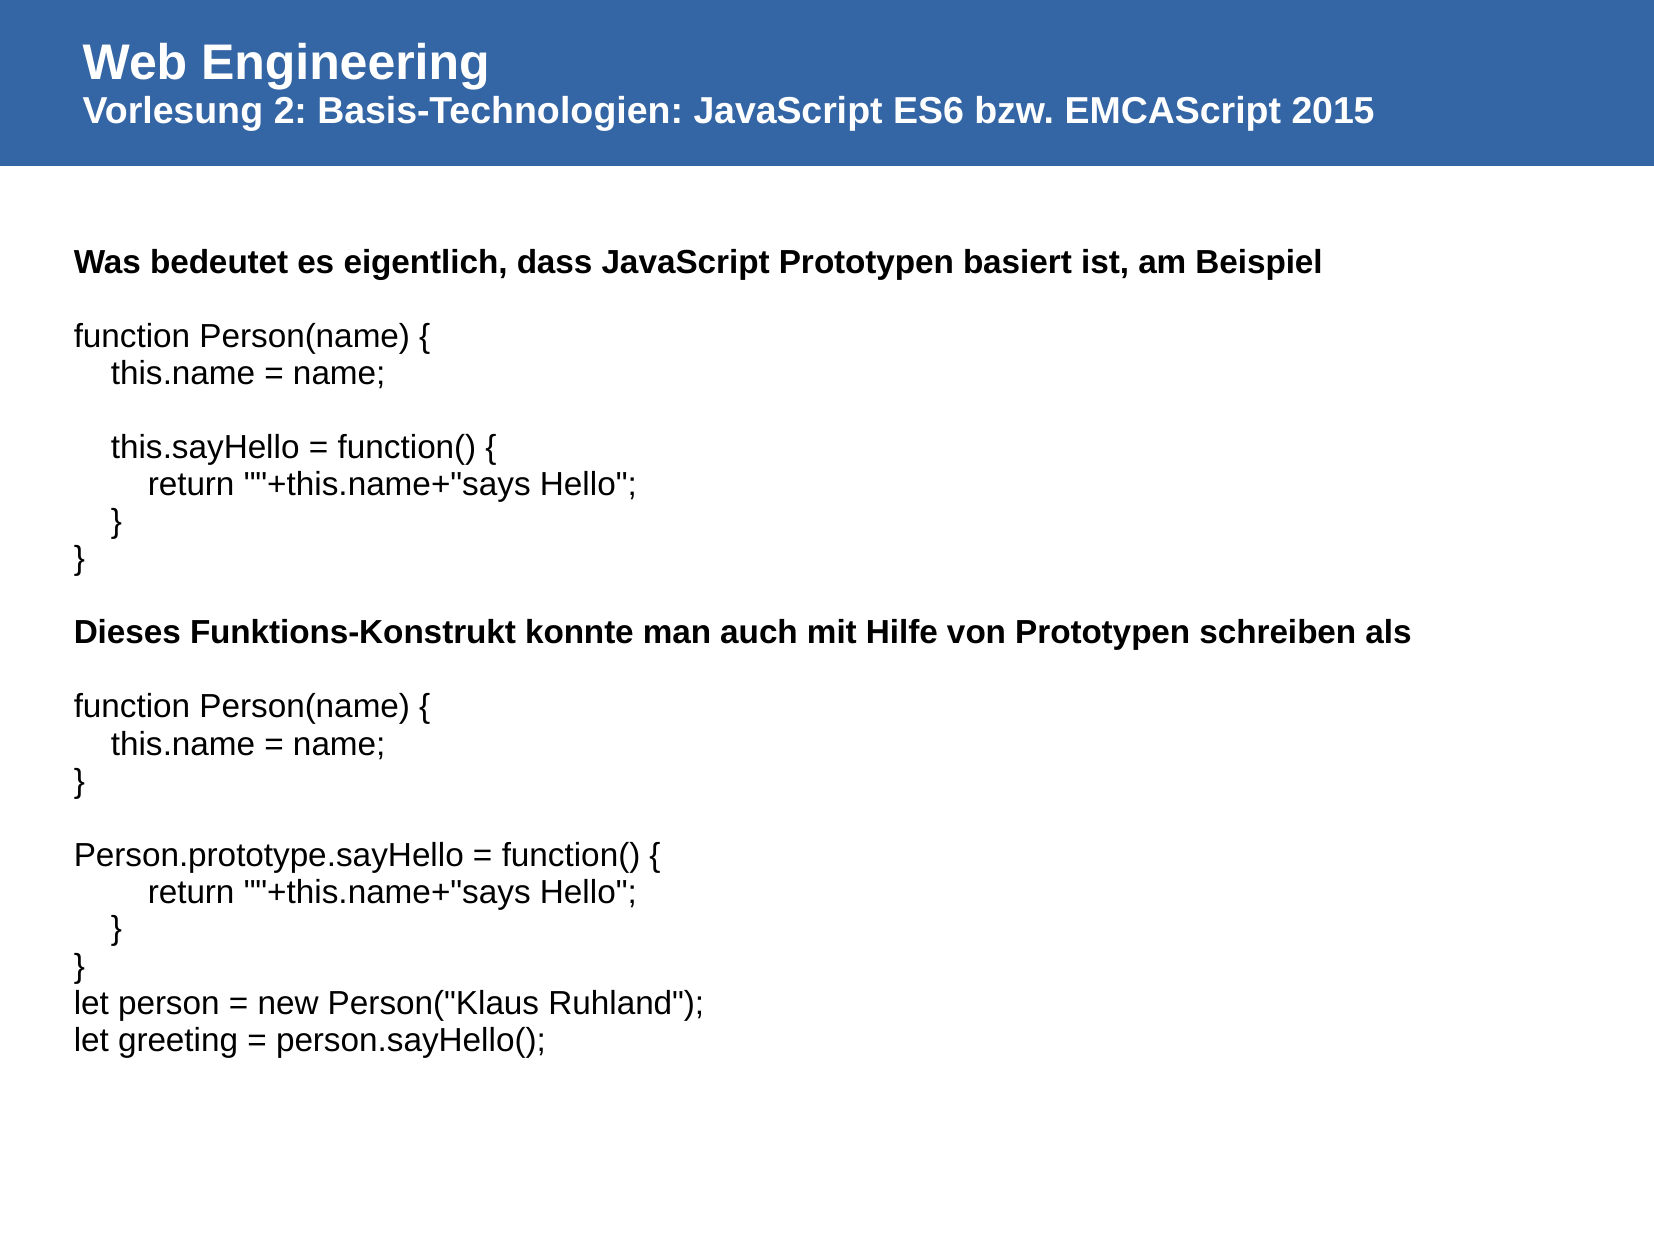

# Web Engineering Vorlesung 2: Basis-Technologien: JavaScript ES6 bzw. EMCAScript 2015
Was bedeutet es eigentlich, dass JavaScript Prototypen basiert ist, am Beispiel
function Person(name) {
 this.name = name;
 this.sayHello = function() {
 return ""+this.name+"says Hello";
 }
}
Dieses Funktions-Konstrukt konnte man auch mit Hilfe von Prototypen schreiben als
function Person(name) {
 this.name = name;
}
Person.prototype.sayHello = function() {
 return ""+this.name+"says Hello";
 }
}
let person = new Person("Klaus Ruhland");
let greeting = person.sayHello();